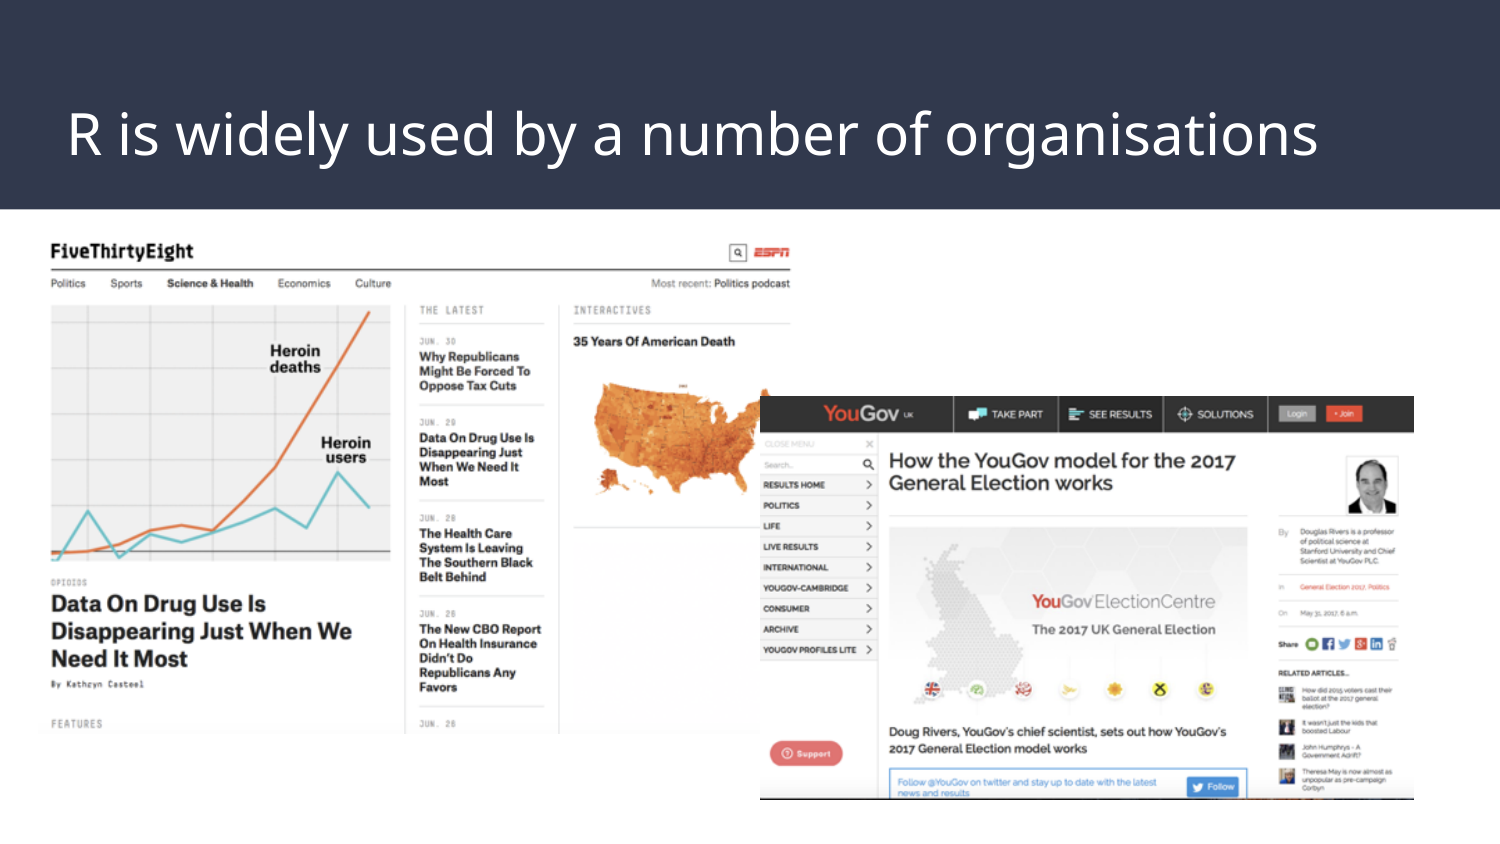

# R is widely used by a number of organisations